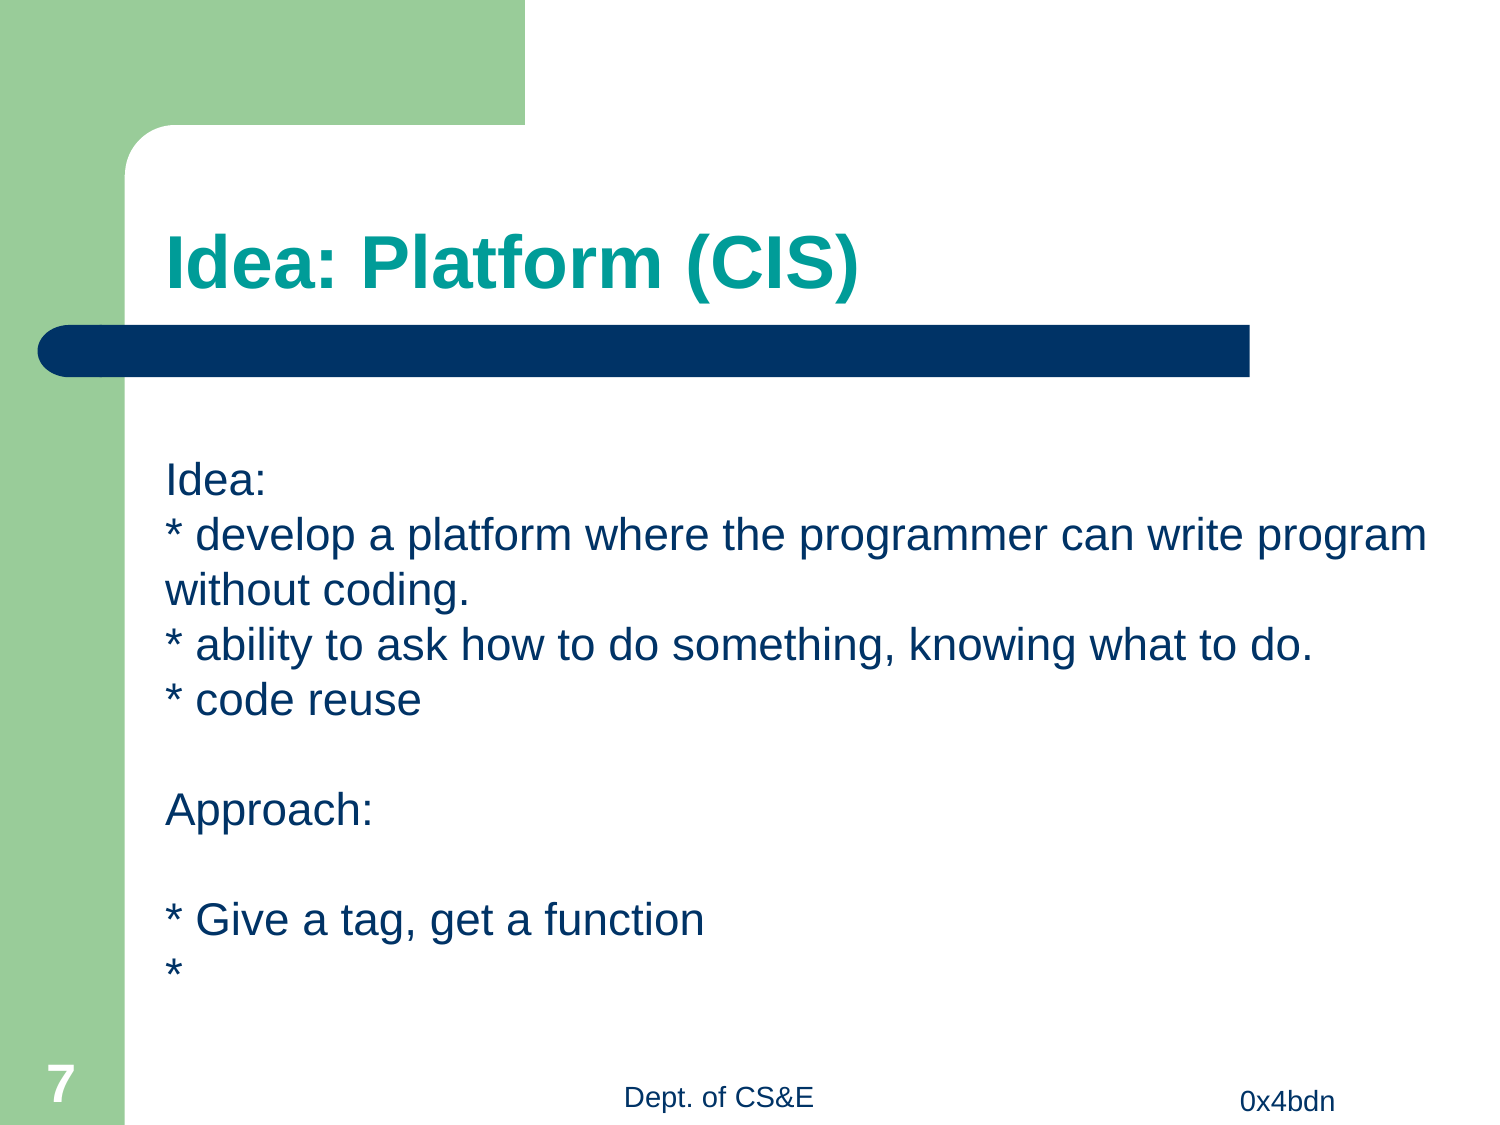

# Idea: Platform (CIS)
Idea:
* develop a platform where the programmer can write program without coding.
* ability to ask how to do something, knowing what to do.
* code reuse
Approach:
* Give a tag, get a function
*
Dept. of CS&E
 	0x4bdn